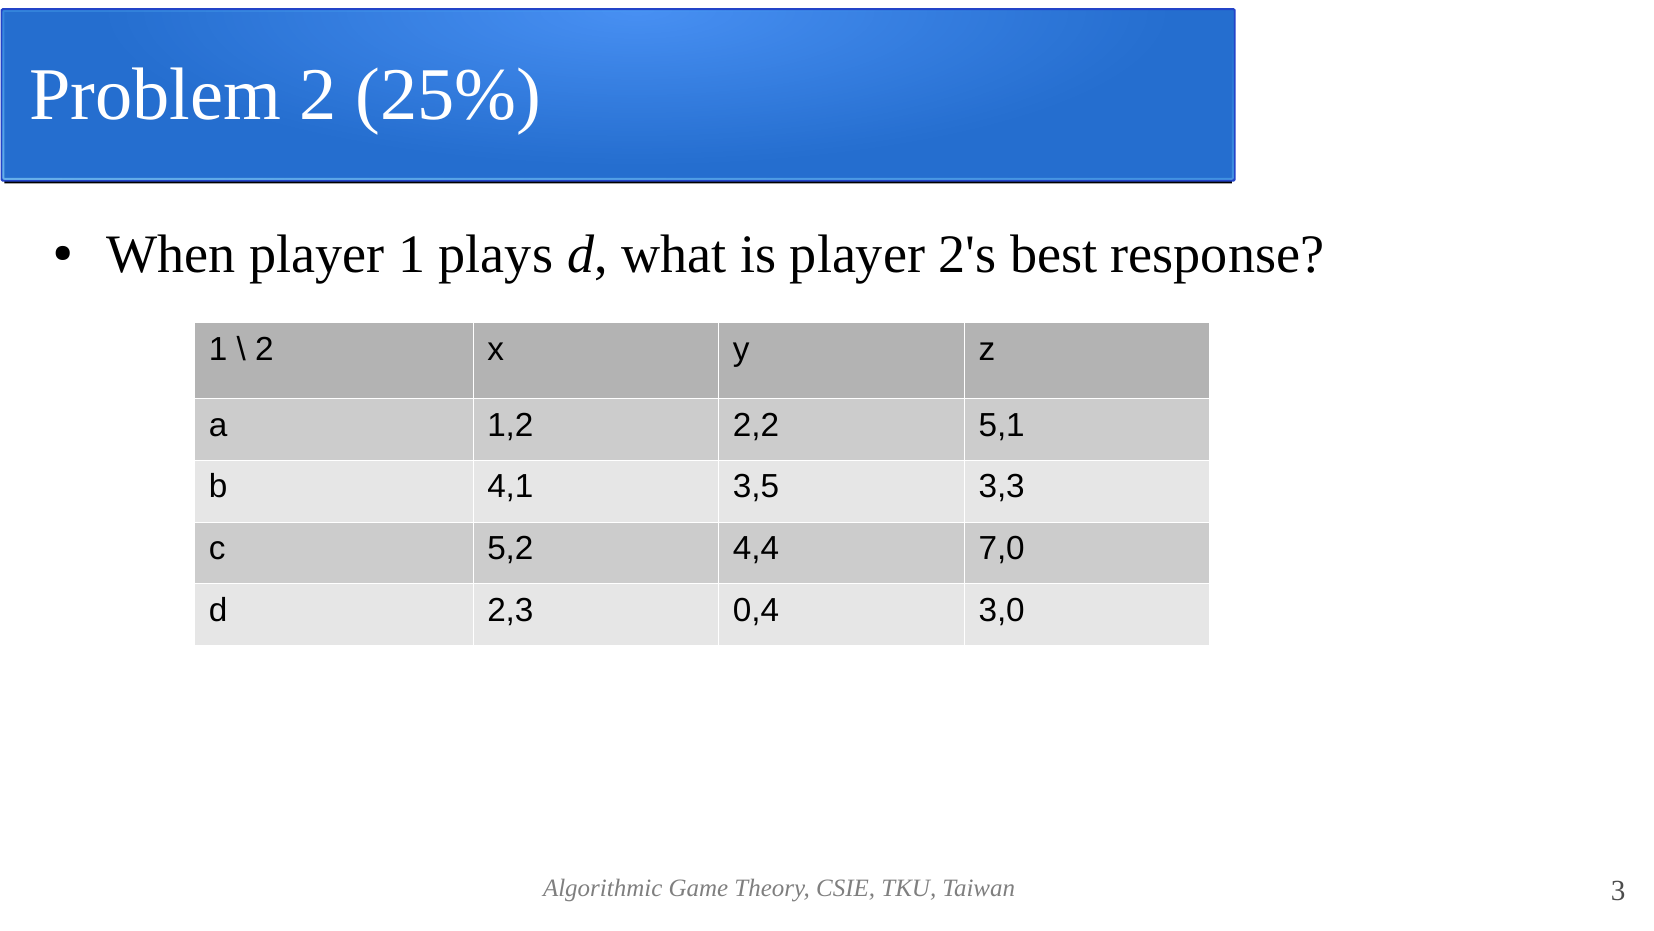

# Problem 2 (25%)
When player 1 plays d, what is player 2's best response?
| 1 \ 2 | x | y | z |
| --- | --- | --- | --- |
| a | 1,2 | 2,2 | 5,1 |
| b | 4,1 | 3,5 | 3,3 |
| c | 5,2 | 4,4 | 7,0 |
| d | 2,3 | 0,4 | 3,0 |
Algorithmic Game Theory, CSIE, TKU, Taiwan
3